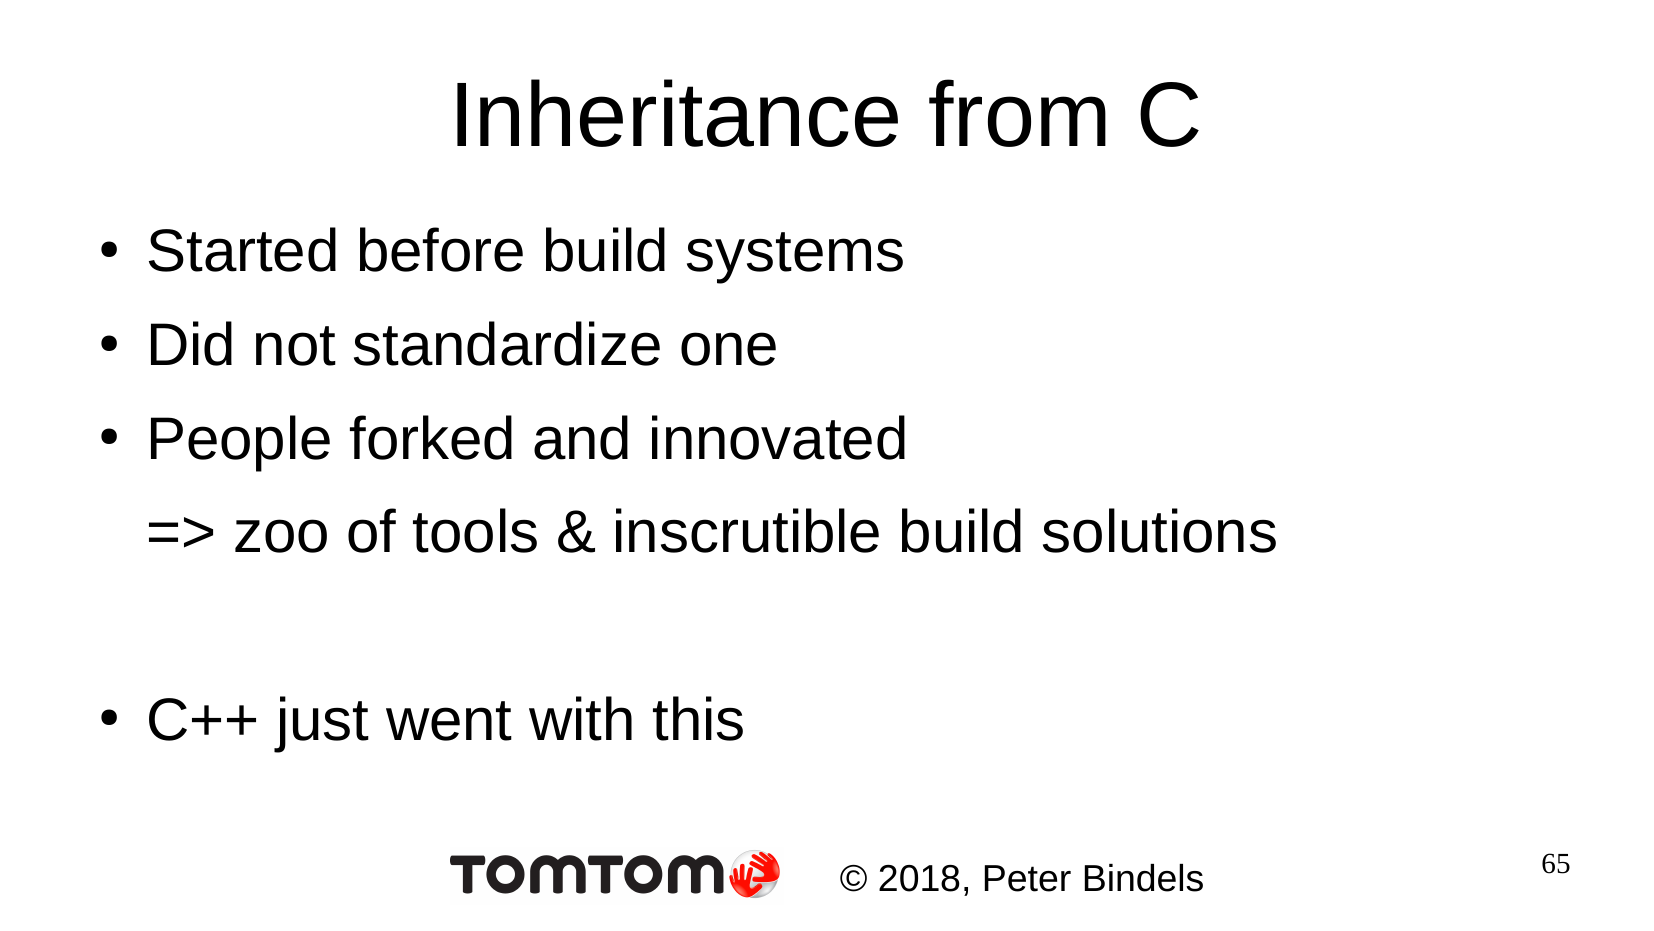

# Inheritance from C
Started before build systems
Did not standardize one
People forked and innovated
=> zoo of tools & inscrutible build solutions
C++ just went with this
65